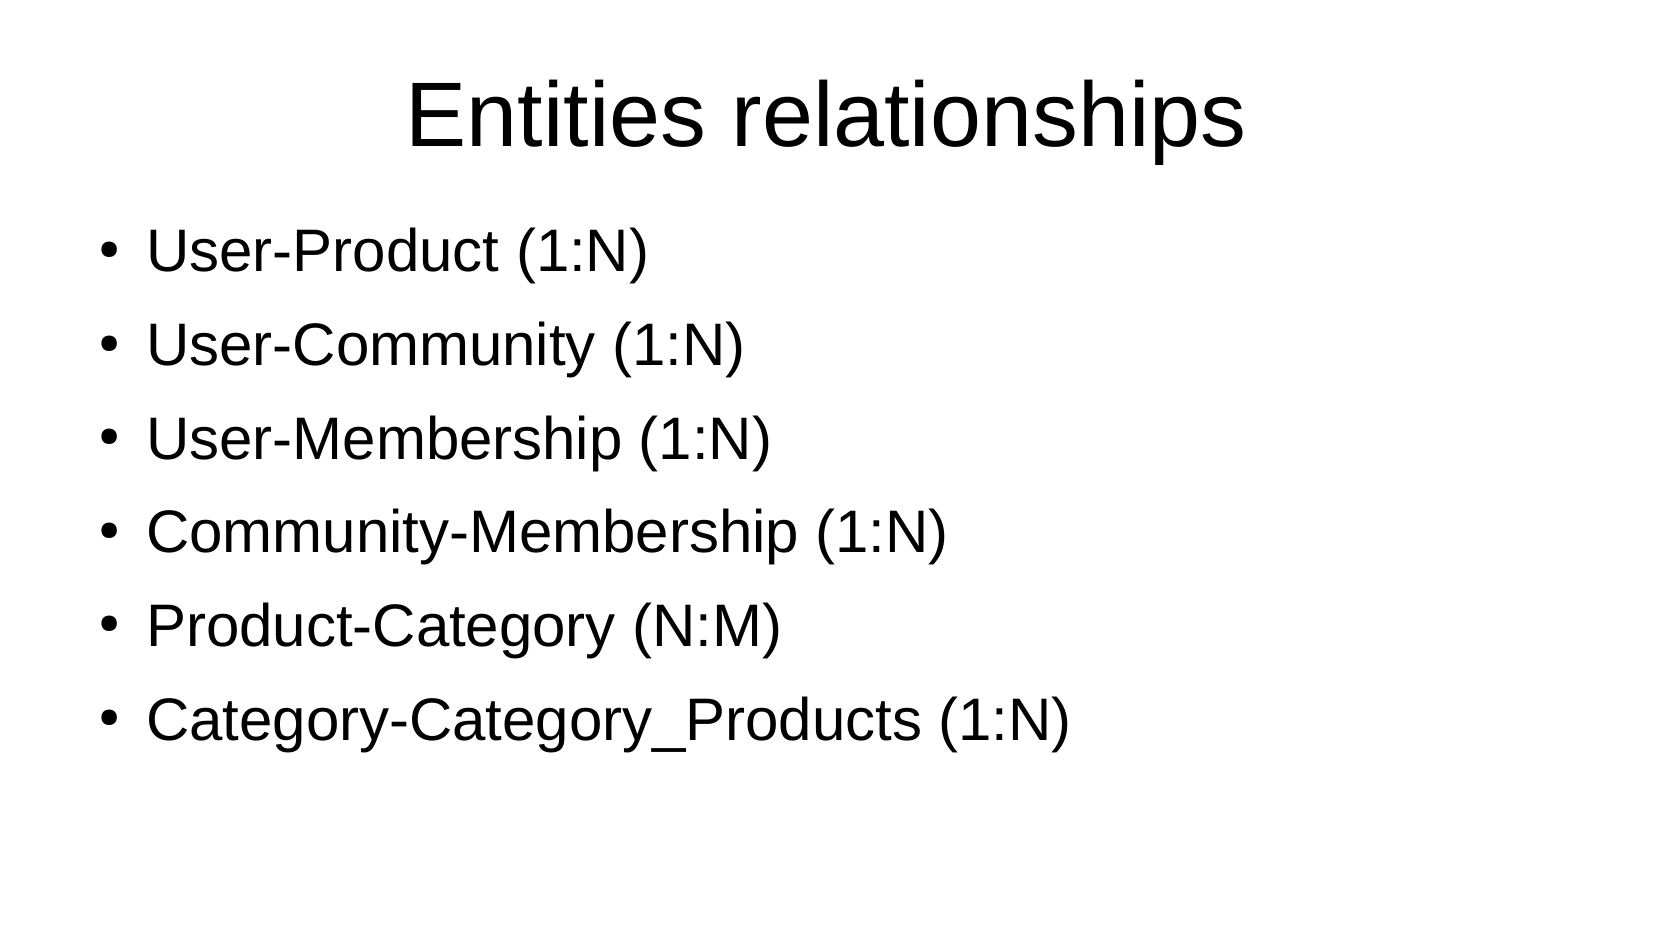

# Entities relationships
User-Product (1:N)
User-Community (1:N)
User-Membership (1:N)
Community-Membership (1:N)
Product-Category (N:M)
Category-Category_Products (1:N)